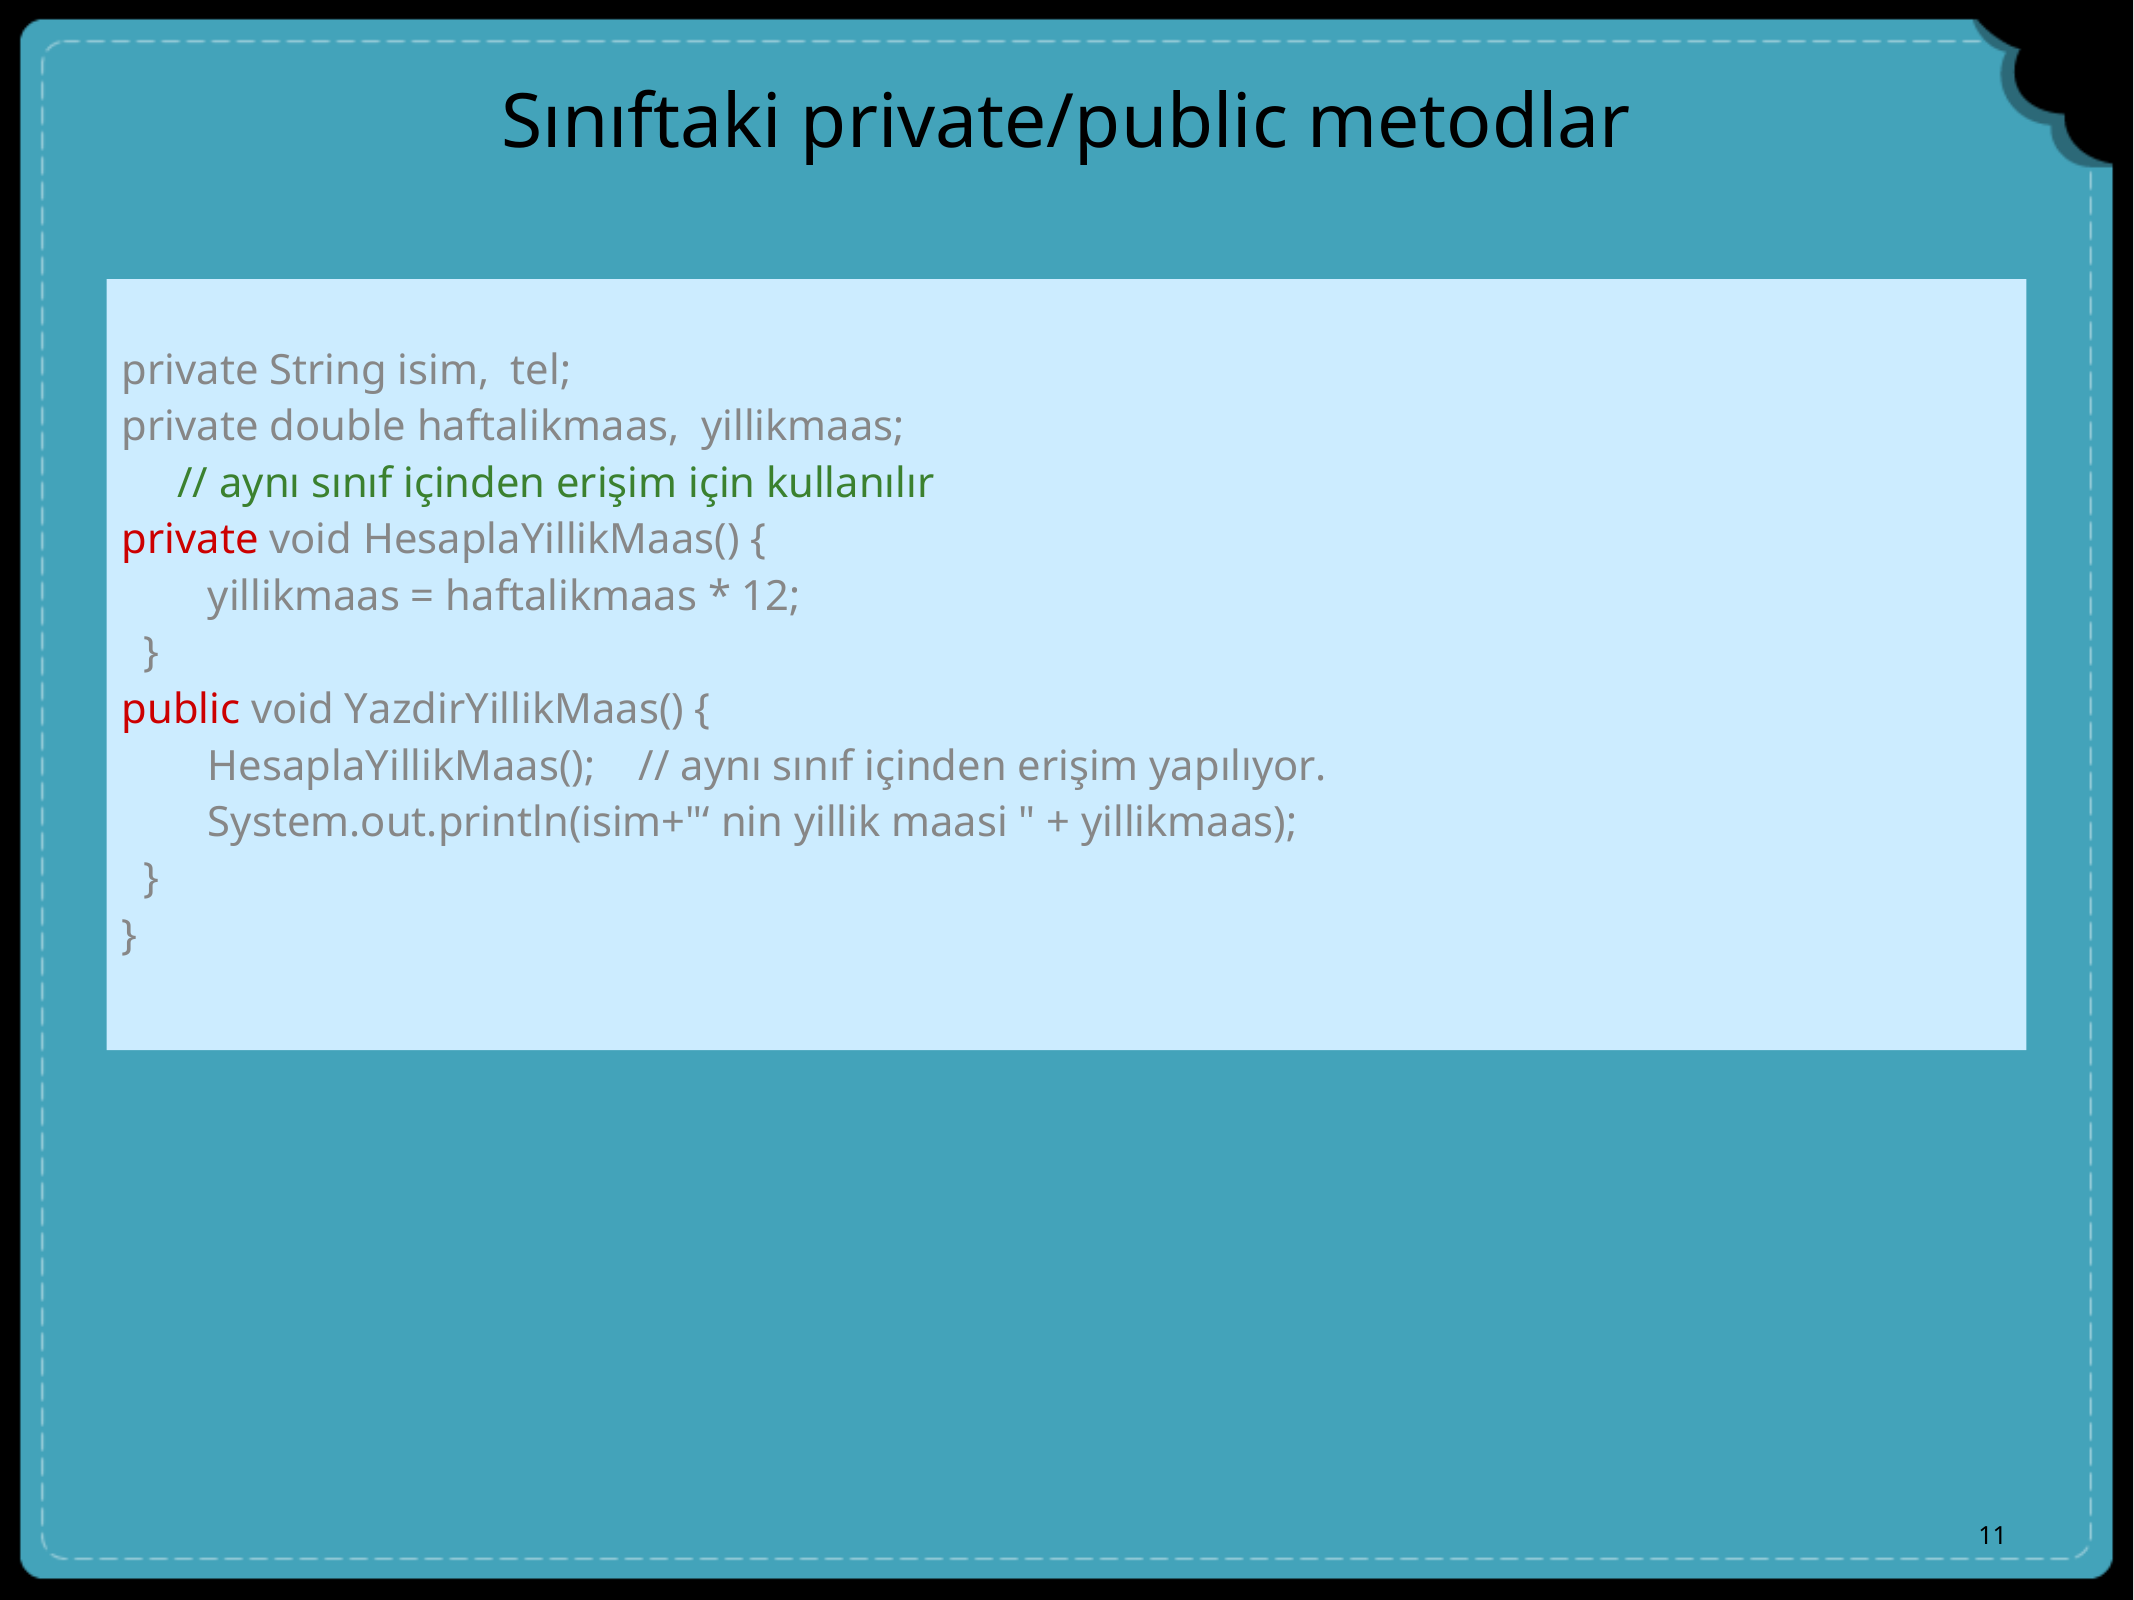

# Sınıftaki private/public metodlar
private String isim, tel;
private double haftalikmaas, yillikmaas;
	// aynı sınıf içinden erişim için kullanılır
private void HesaplaYillikMaas() {
 yillikmaas = haftalikmaas * 12;
 }
public void YazdirYillikMaas() {
 HesaplaYillikMaas(); // aynı sınıf içinden erişim yapılıyor.
 System.out.println(isim+"‘ nin yillik maasi " + yillikmaas);
 }
}
11